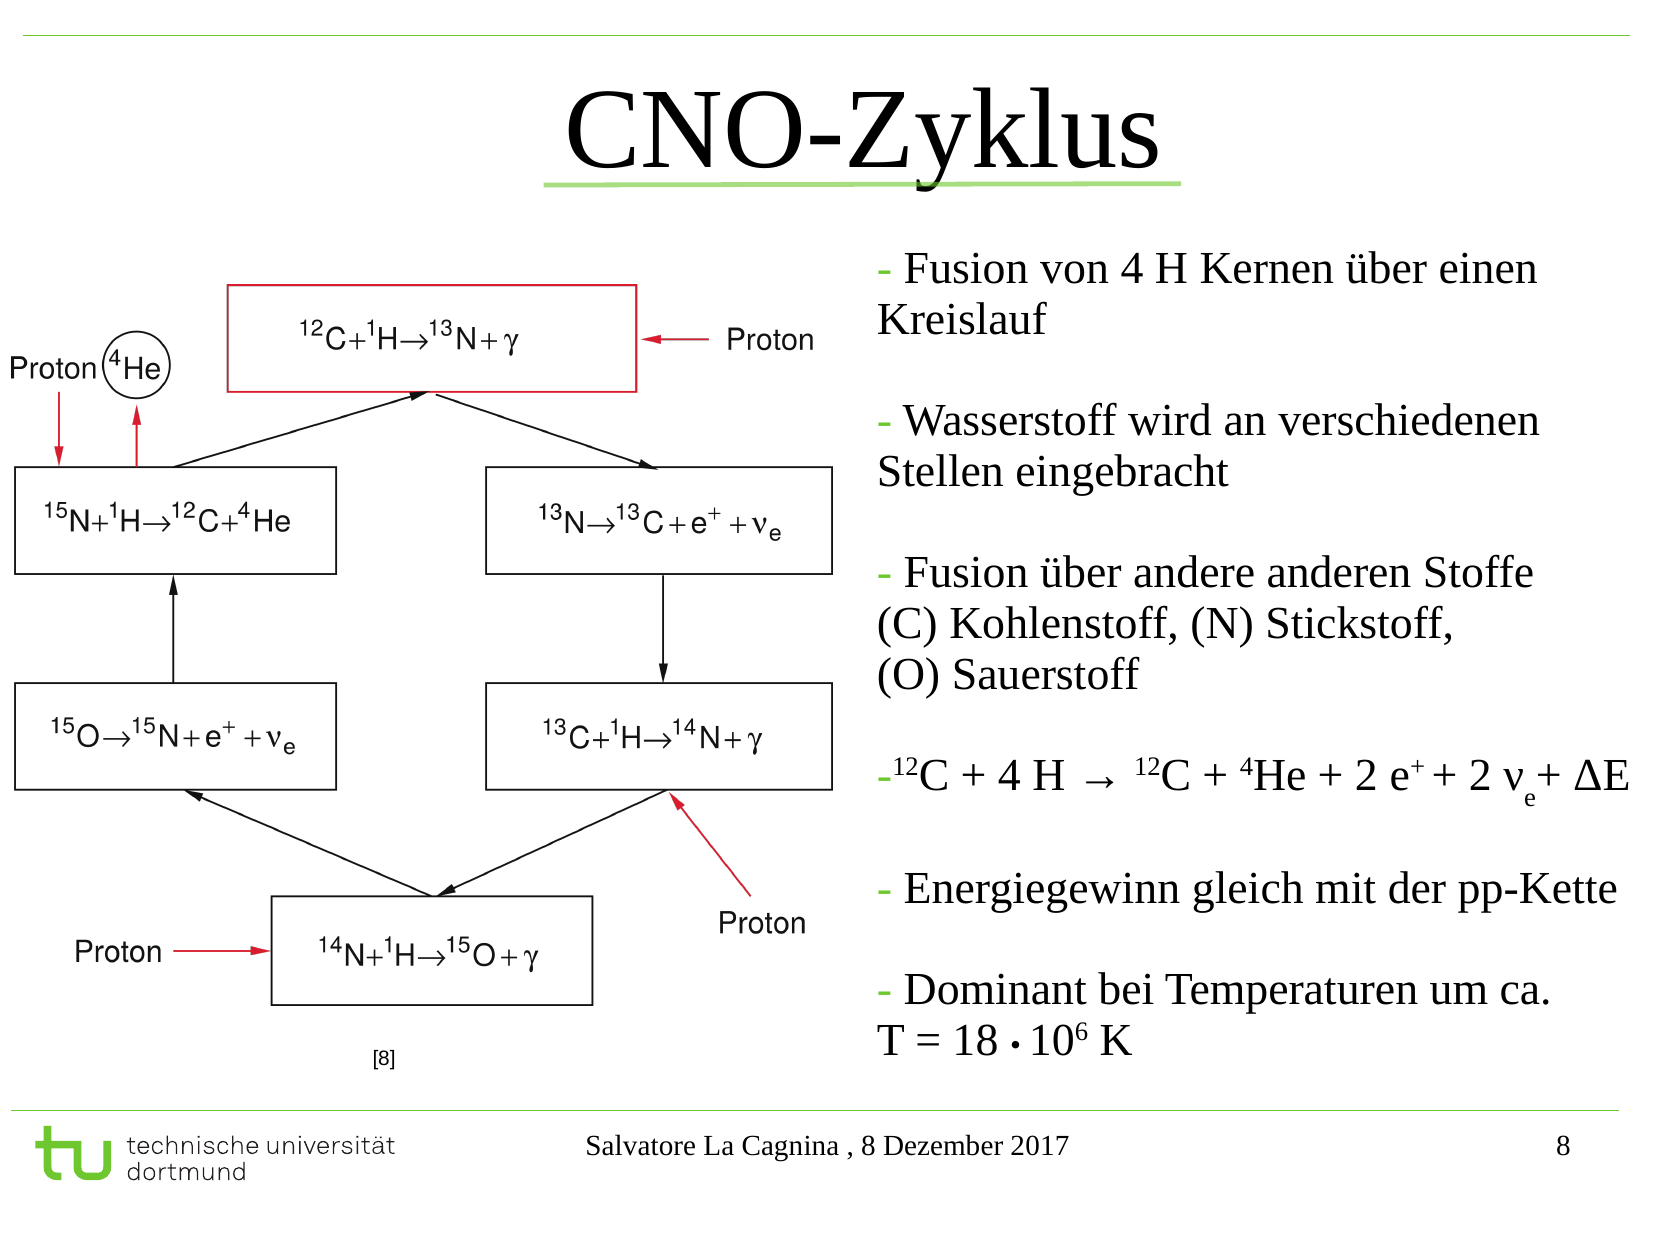

# CNO-Zyklus
- Fusion von 4 H Kernen über einen Kreislauf
- Wasserstoff wird an verschiedenen Stellen eingebracht
- Fusion über andere anderen Stoffe (C) Kohlenstoff, (N) Stickstoff, (O) Sauerstoff
-12C + 4 H → 12C + 4He + 2 e+ + 2 νe+ ΔE
- Energiegewinn gleich mit der pp-Kette
- Dominant bei Temperaturen um ca. T = 18 • 106 K
[8]
Salvatore La Cagnina , 8 Dezember 2017
8